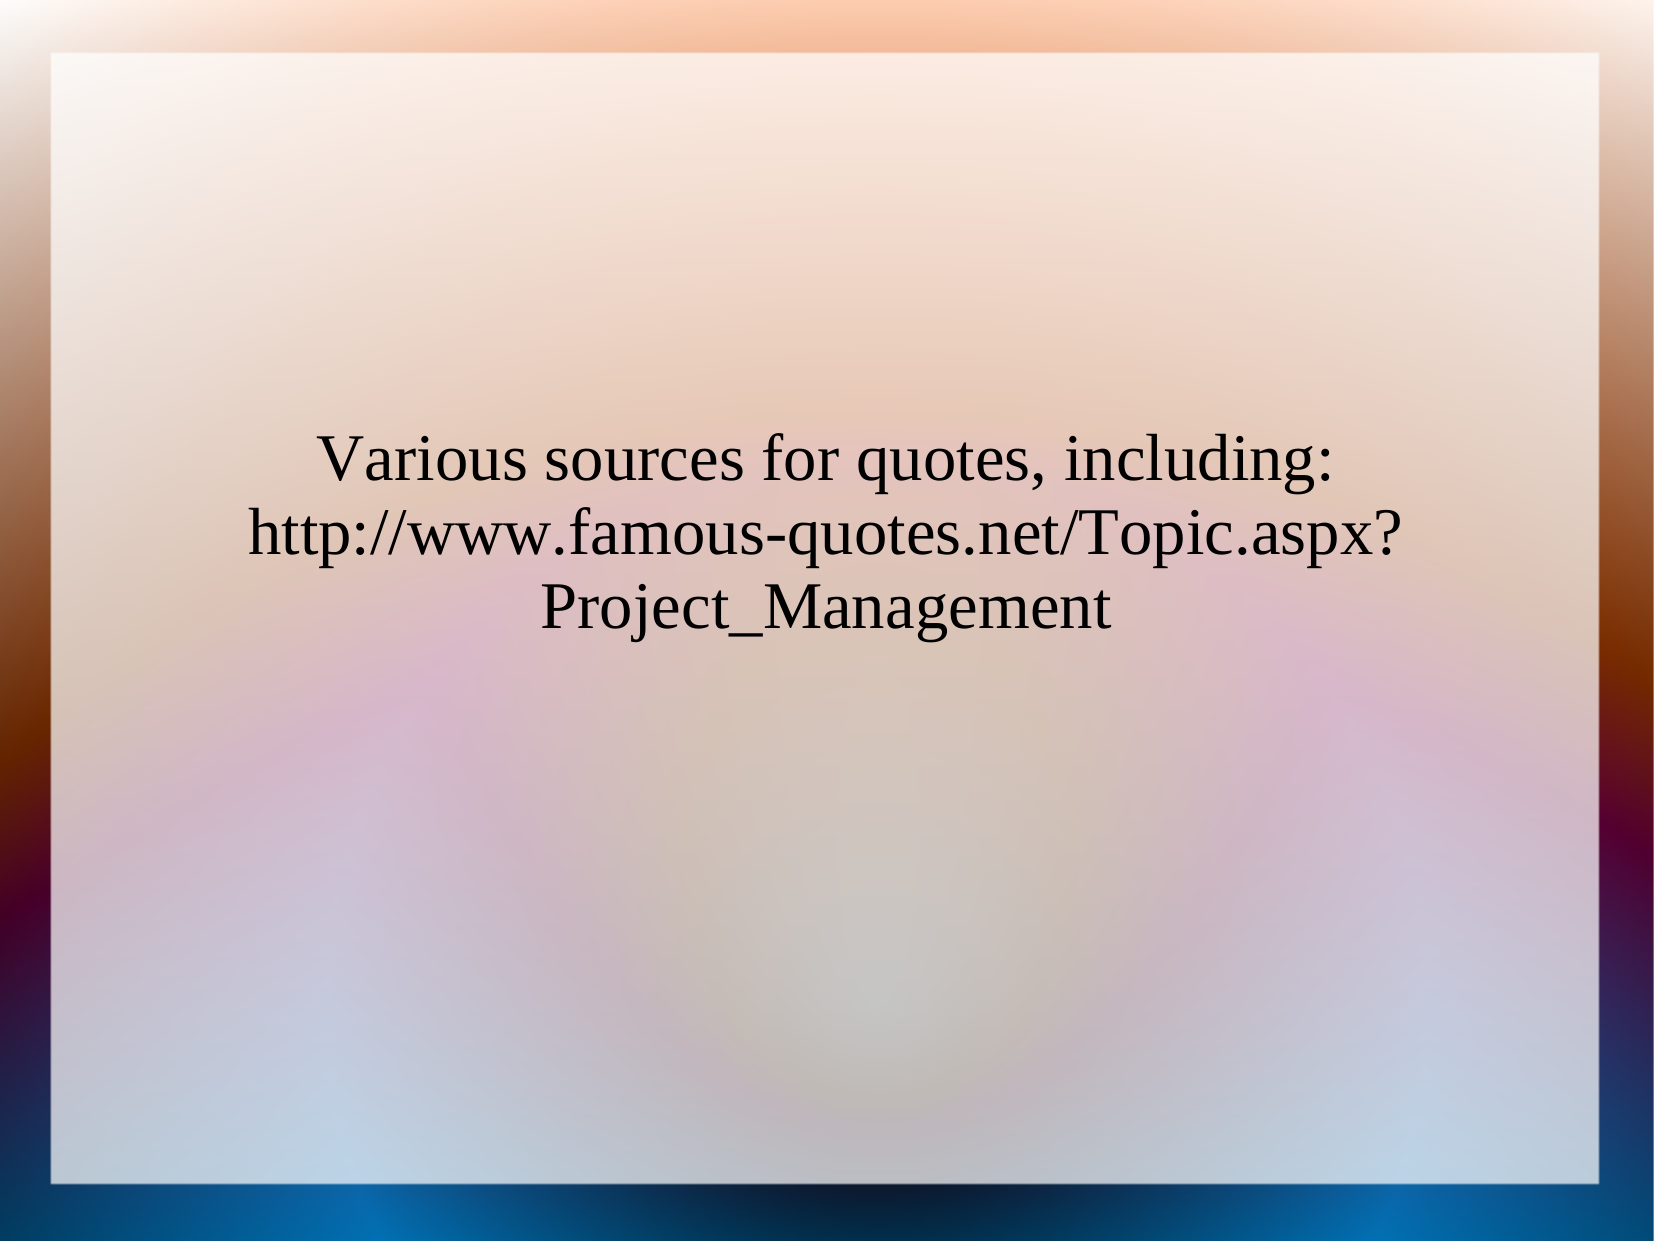

# Various sources for quotes, including:
http://www.famous-quotes.net/Topic.aspx?Project_Management